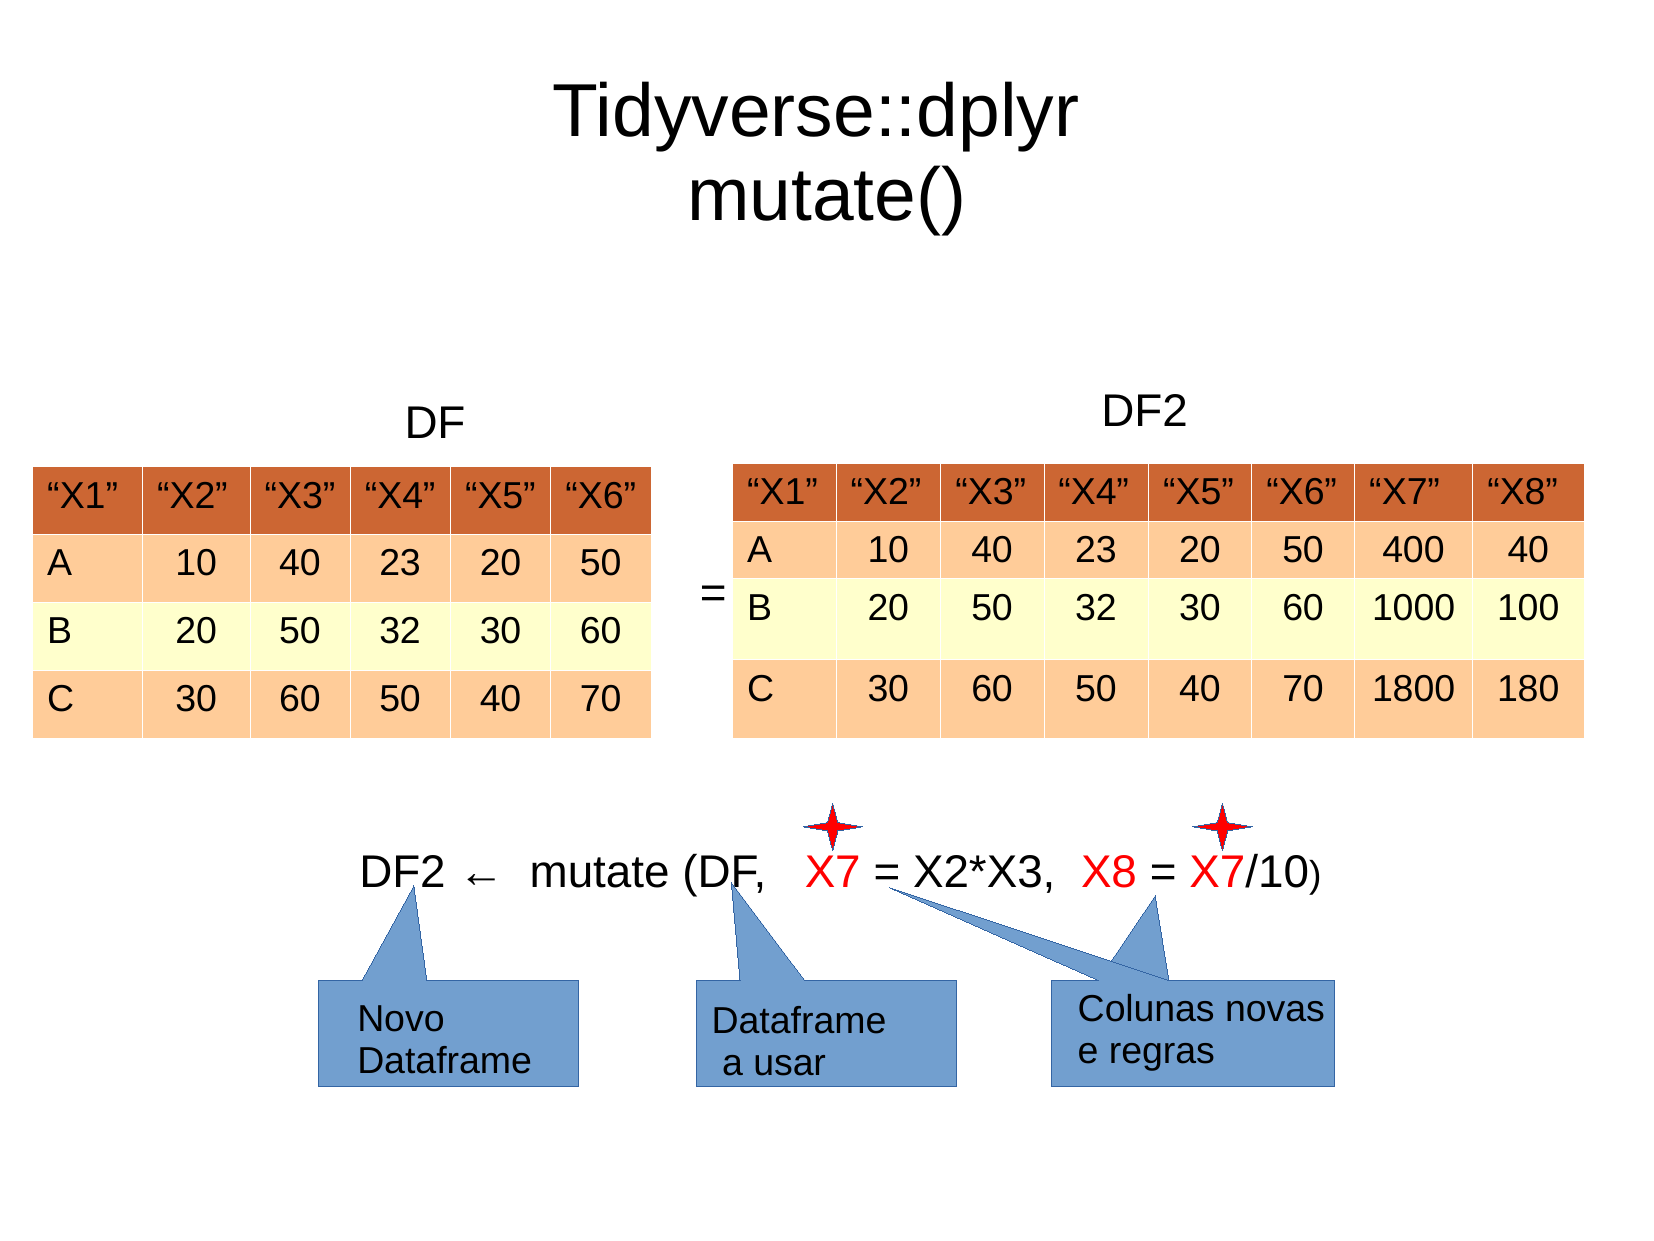

# Tidyverse::dplyr mutate()
DF2
DF
| “X1” | “X2” | “X3” | “X4” | “X5” | “X6” | “X7” | “X8” |
| --- | --- | --- | --- | --- | --- | --- | --- |
| A | 10 | 40 | 23 | 20 | 50 | 400 | 40 |
| B | 20 | 50 | 32 | 30 | 60 | 1000 | 100 |
| C | 30 | 60 | 50 | 40 | 70 | 1800 | 180 |
| “X1” | “X2” | “X3” | “X4” | “X5” | “X6” |
| --- | --- | --- | --- | --- | --- |
| A | 10 | 40 | 23 | 20 | 50 |
| B | 20 | 50 | 32 | 30 | 60 |
| C | 30 | 60 | 50 | 40 | 70 |
=
DF2 ← mutate (DF, X7 = X2*X3, X8 = X7/10)
Colunas novas e regras
Novo
Dataframe
Dataframe
 a usar